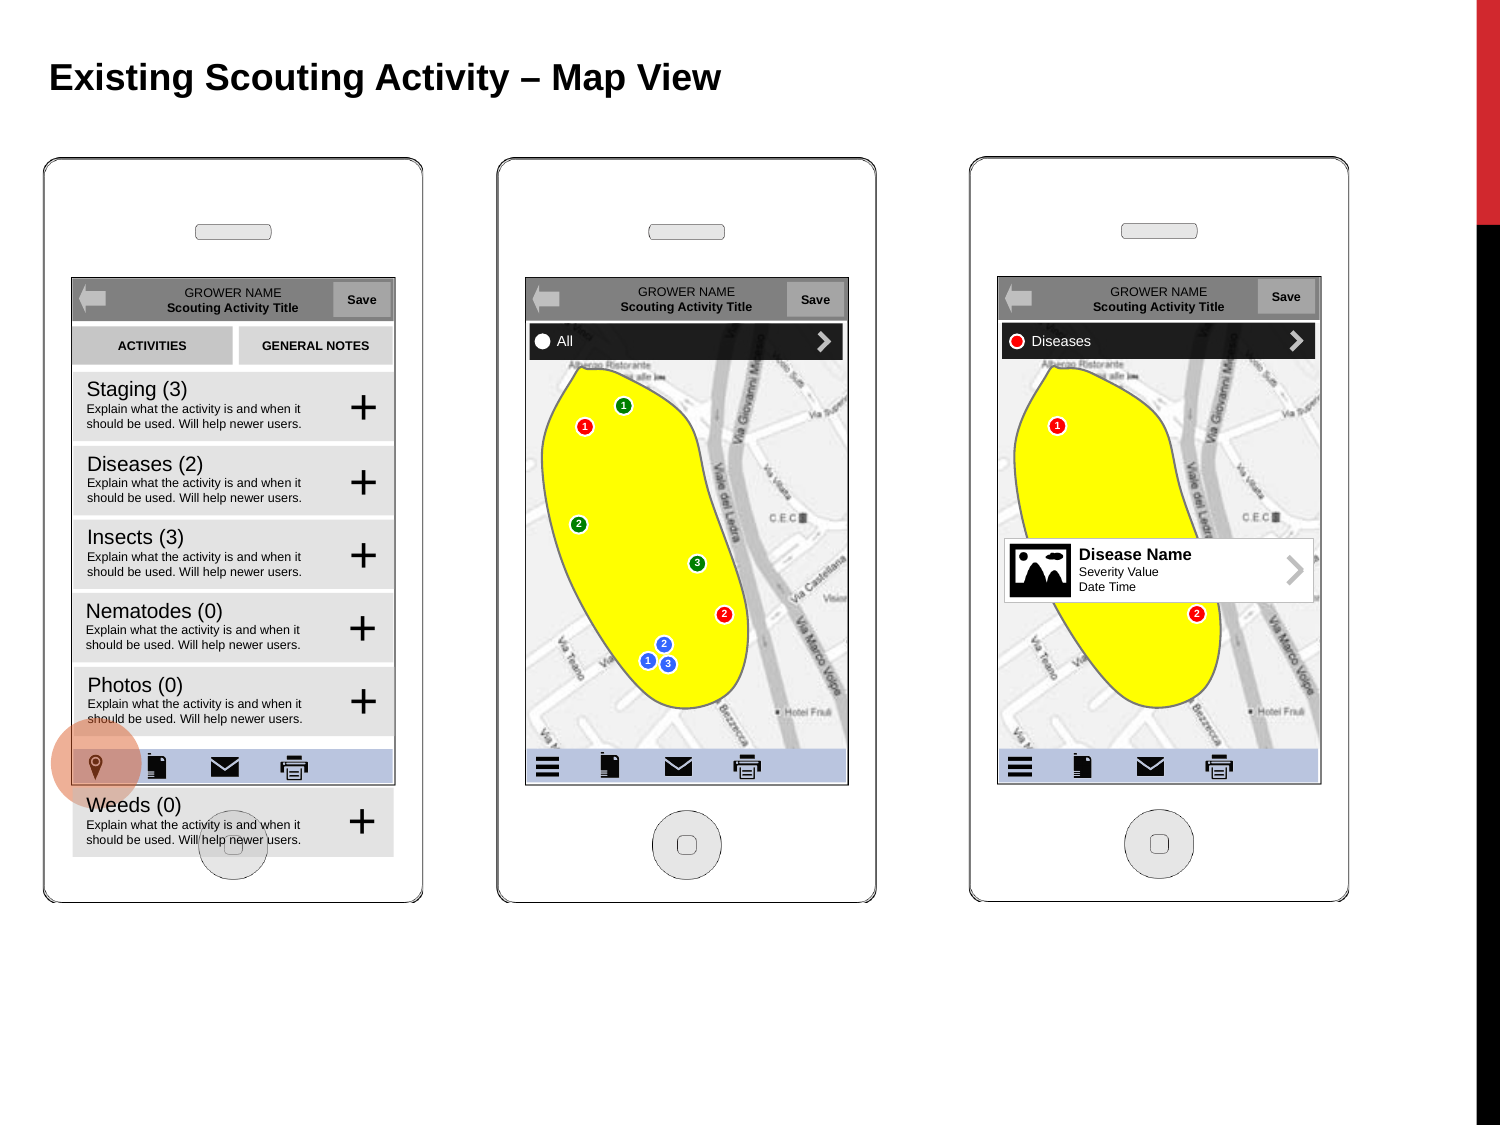

Existing Scouting Activity – Map View
In the map view, all activities are color coded by type.
Users can filter what is shown by choosing from the filter on top of the map as shown below.
Tapping on any point will open a bubble showing basic information for that item.
Icons in the action bar in order of their appearance are
Switch back to list view.
Generate Scouting Report
Mail Consolidated Scouting Activities to self.
Print Consolidated Scouting Activities
Global Nav Pullout
GROWER NAME
Scouting Activity Title
Save
ACTIVITIES
GENERAL NOTES
+
Staging (3)
Explain what the activity is and when it should be used. Will help newer users.
+
Diseases (2)
Explain what the activity is and when it should be used. Will help newer users.
+
Insects (3)
Explain what the activity is and when it should be used. Will help newer users.
+
Nematodes (0)
Explain what the activity is and when it should be used. Will help newer users.
+
Photos (0)
Explain what the activity is and when it should be used. Will help newer users.
GROWER NAME
Scouting Activity Title
Save
All
1
1
2
3
2
2
1
3
GROWER NAME
Scouting Activity Title
Save
Diseases
Diseases
All
Staging
Diseases
Insects
Nematodes
Photos
1
Disease Name
Severity Value
Date Time
2
+
Weeds (0)
Explain what the activity is and when it should be used. Will help newer users.